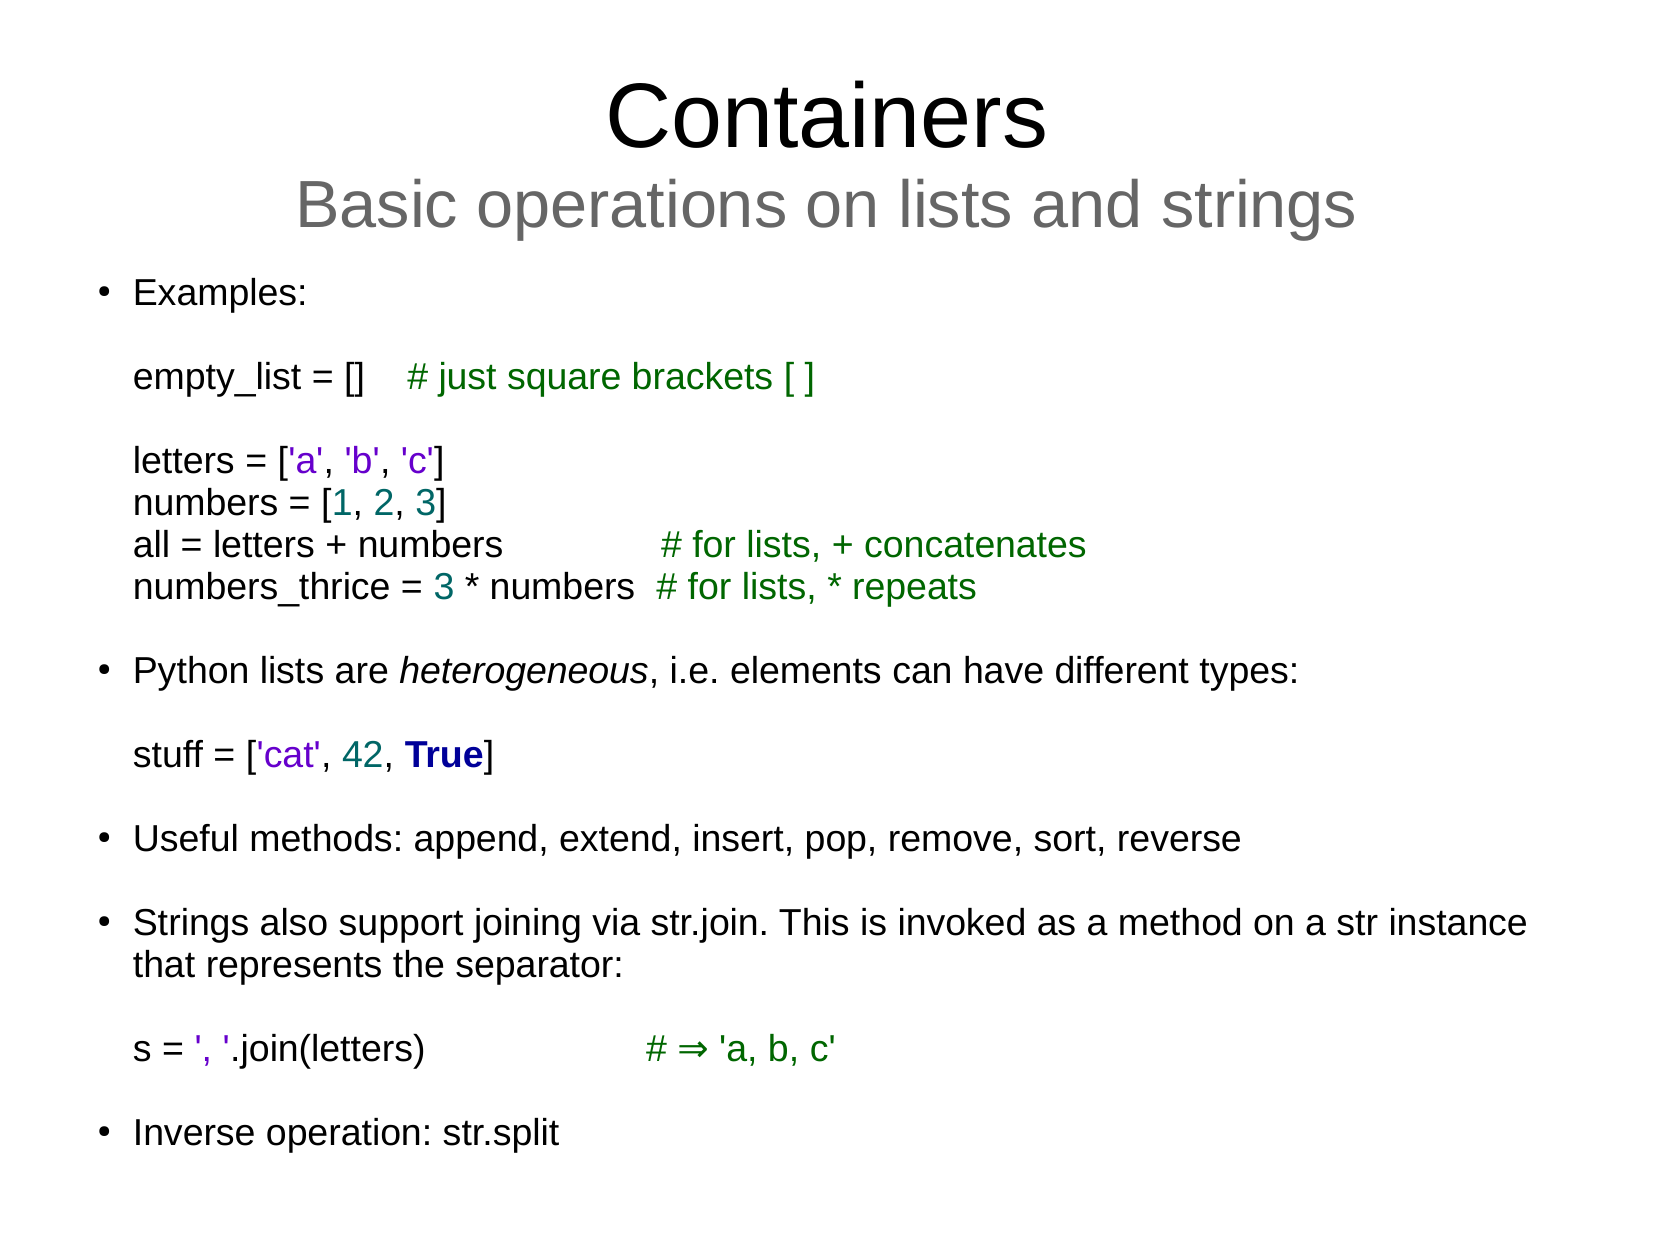

# Containers Basic operations on lists and strings
Examples:
empty_list = [] # just square brackets [ ]
letters = ['a', 'b', 'c']
numbers = [1, 2, 3]
all = letters + numbers # for lists, + concatenates
numbers_thrice = 3 * numbers # for lists, * repeats
Python lists are heterogeneous, i.e. elements can have different types:
stuff = ['cat', 42, True]
Useful methods: append, extend, insert, pop, remove, sort, reverse
Strings also support joining via str.join. This is invoked as a method on a str instance that represents the separator:
s = ', '.join(letters) # ⇒ 'a, b, c'
Inverse operation: str.split